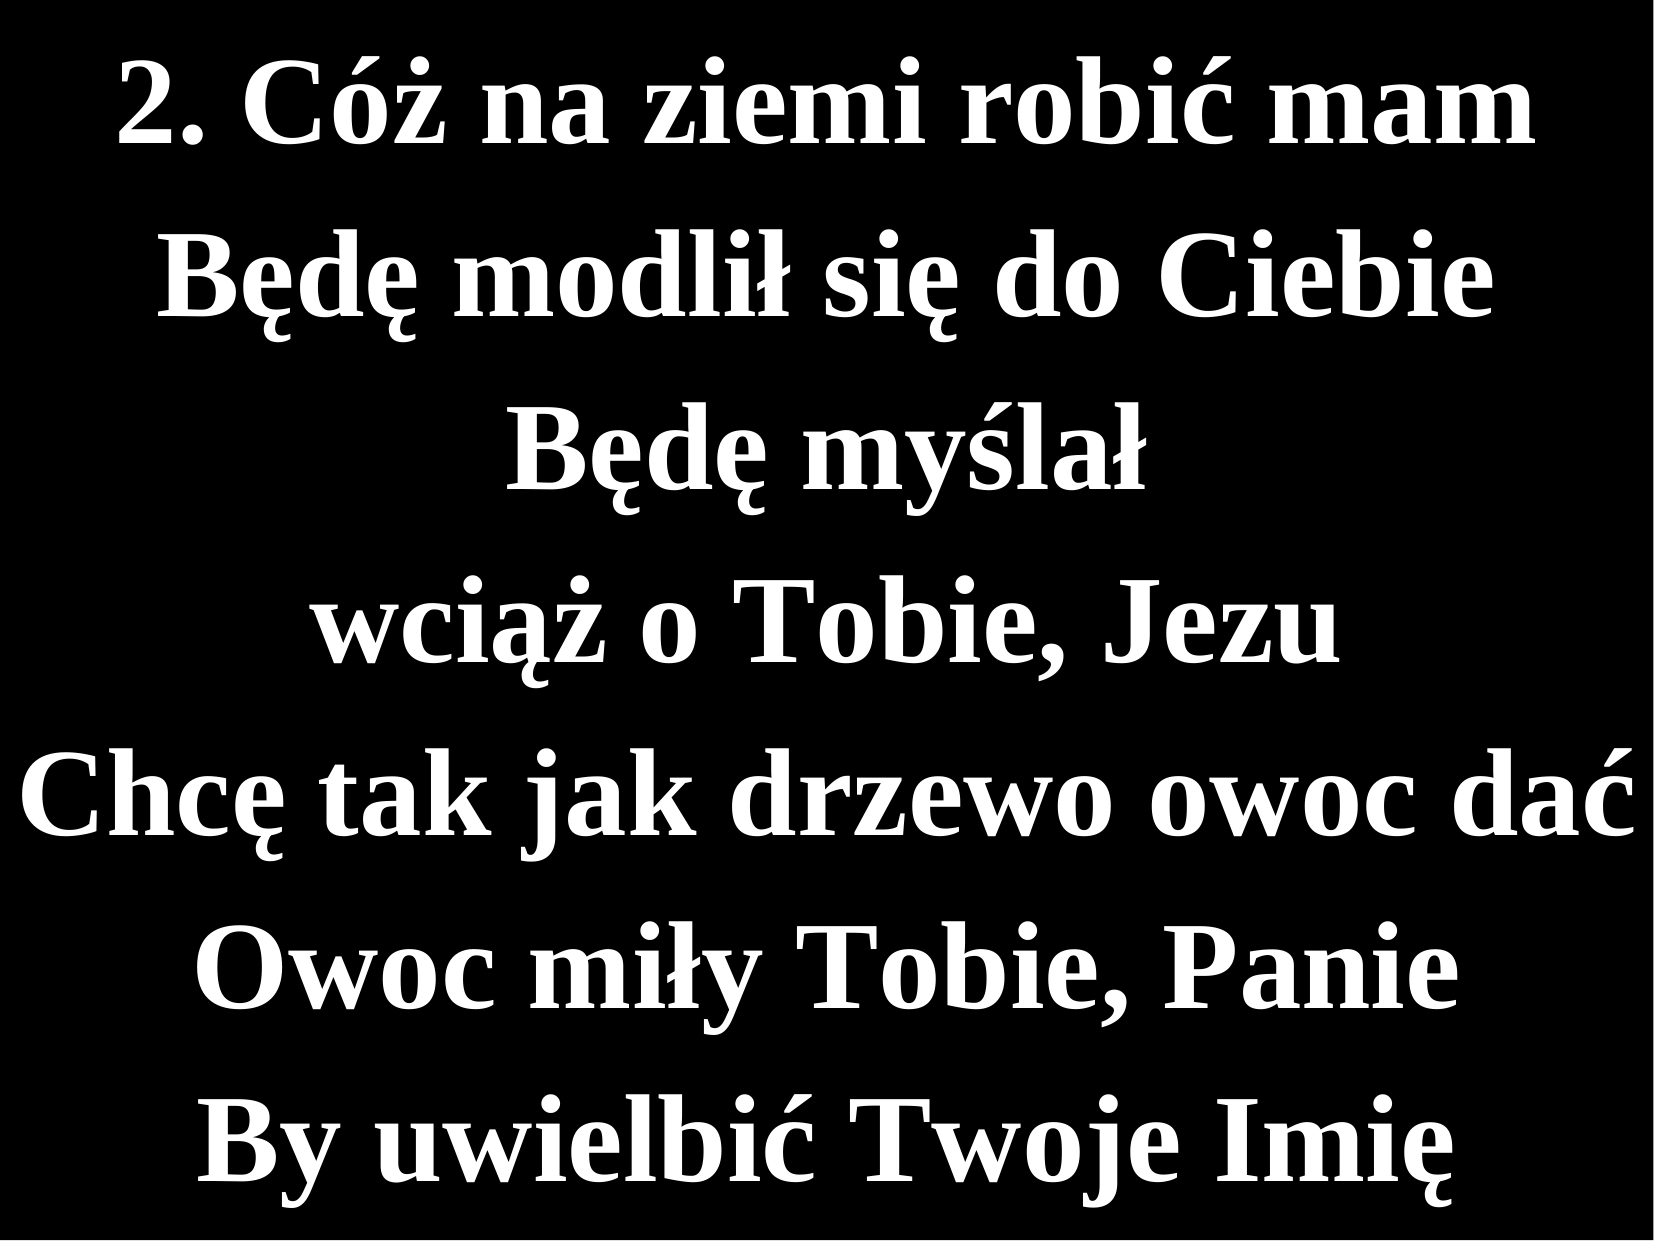

# 2. Cóż na ziemi robić mam ppp Będę modlił się do Ciebie ppp Będę myślał ppp wciąż o Tobie, Jezu ppp Chcę tak jak drzewo owoc dać ppp Owoc miły Tobie, Panie ppp By uwielbić Twoje Imię